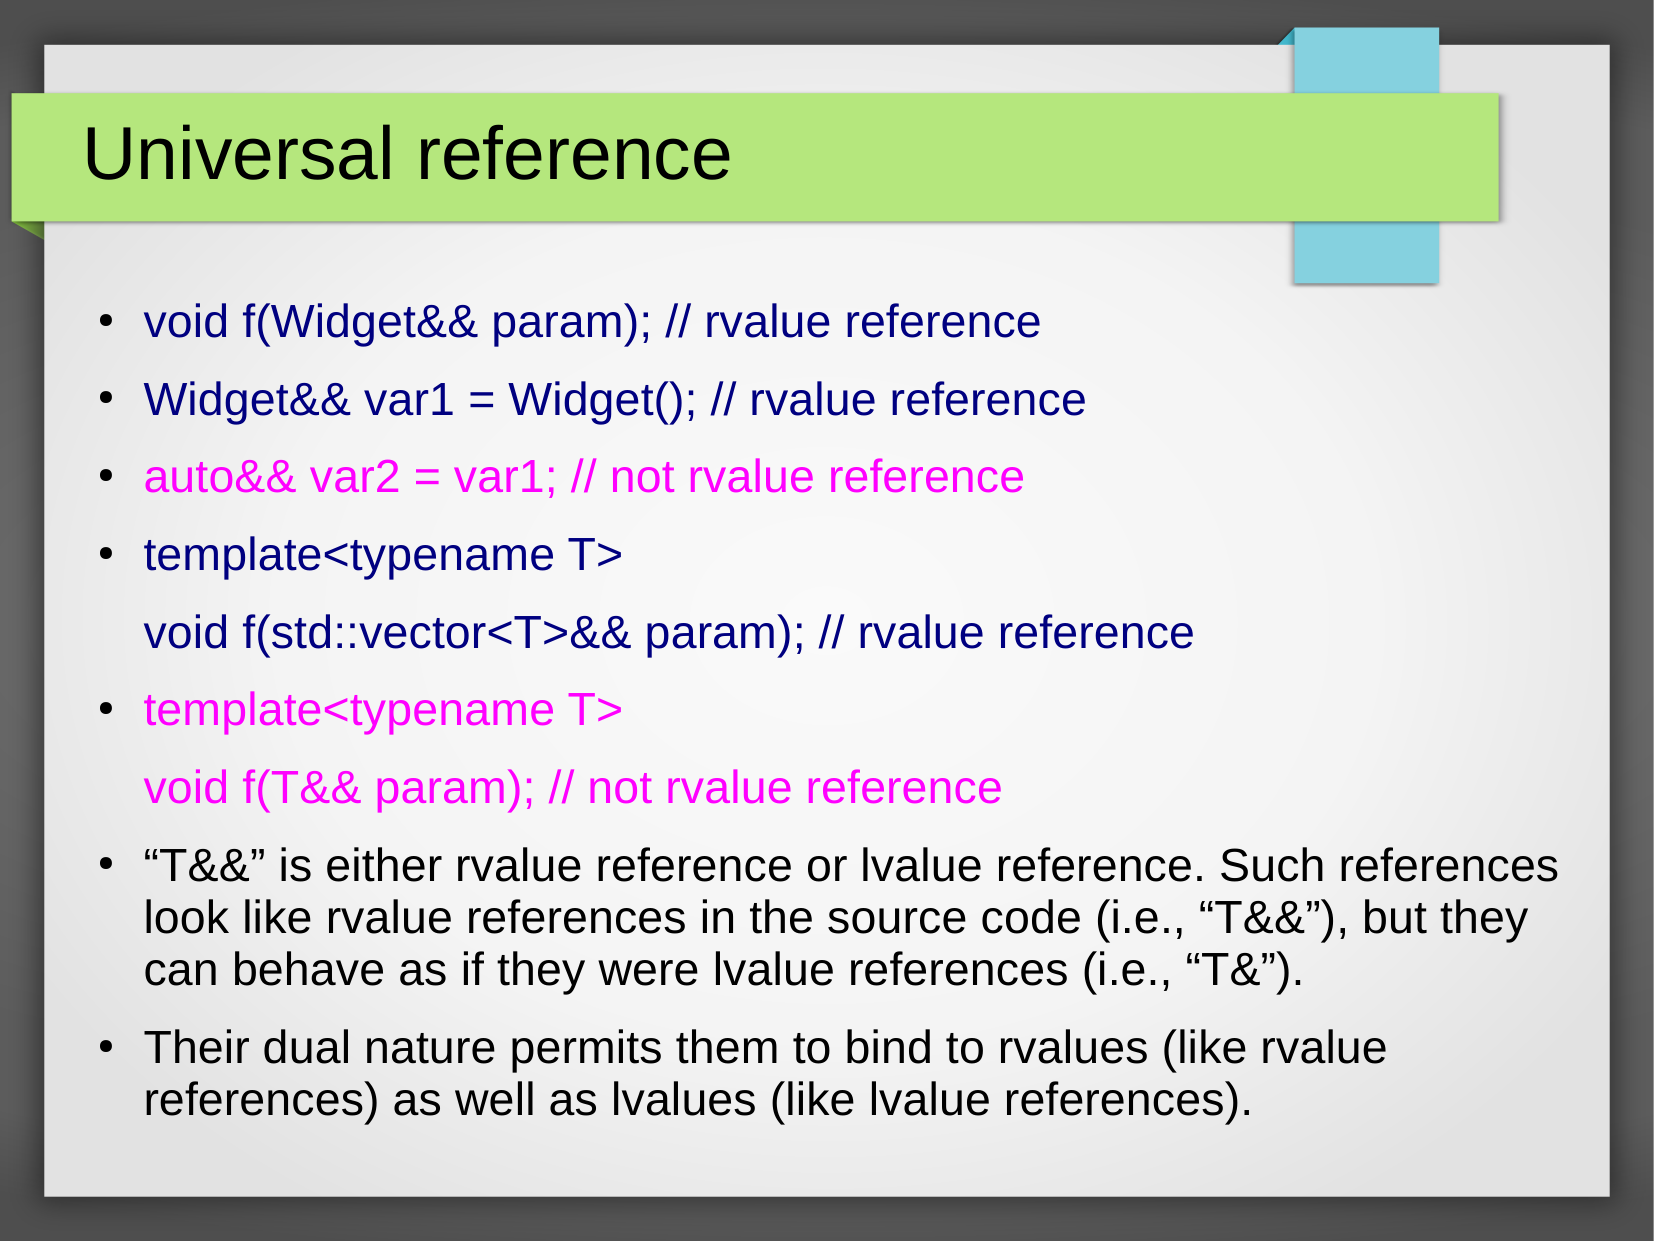

# Universal reference
void f(Widget&& param); // rvalue reference
Widget&& var1 = Widget(); // rvalue reference
auto&& var2 = var1; // not rvalue reference
template<typename T>
void f(std::vector<T>&& param); // rvalue reference
template<typename T>
void f(T&& param); // not rvalue reference
“T&&” is either rvalue reference or lvalue reference. Such references look like rvalue references in the source code (i.e., “T&&”), but they can behave as if they were lvalue references (i.e., “T&”).
Their dual nature permits them to bind to rvalues (like rvalue references) as well as lvalues (like lvalue references).